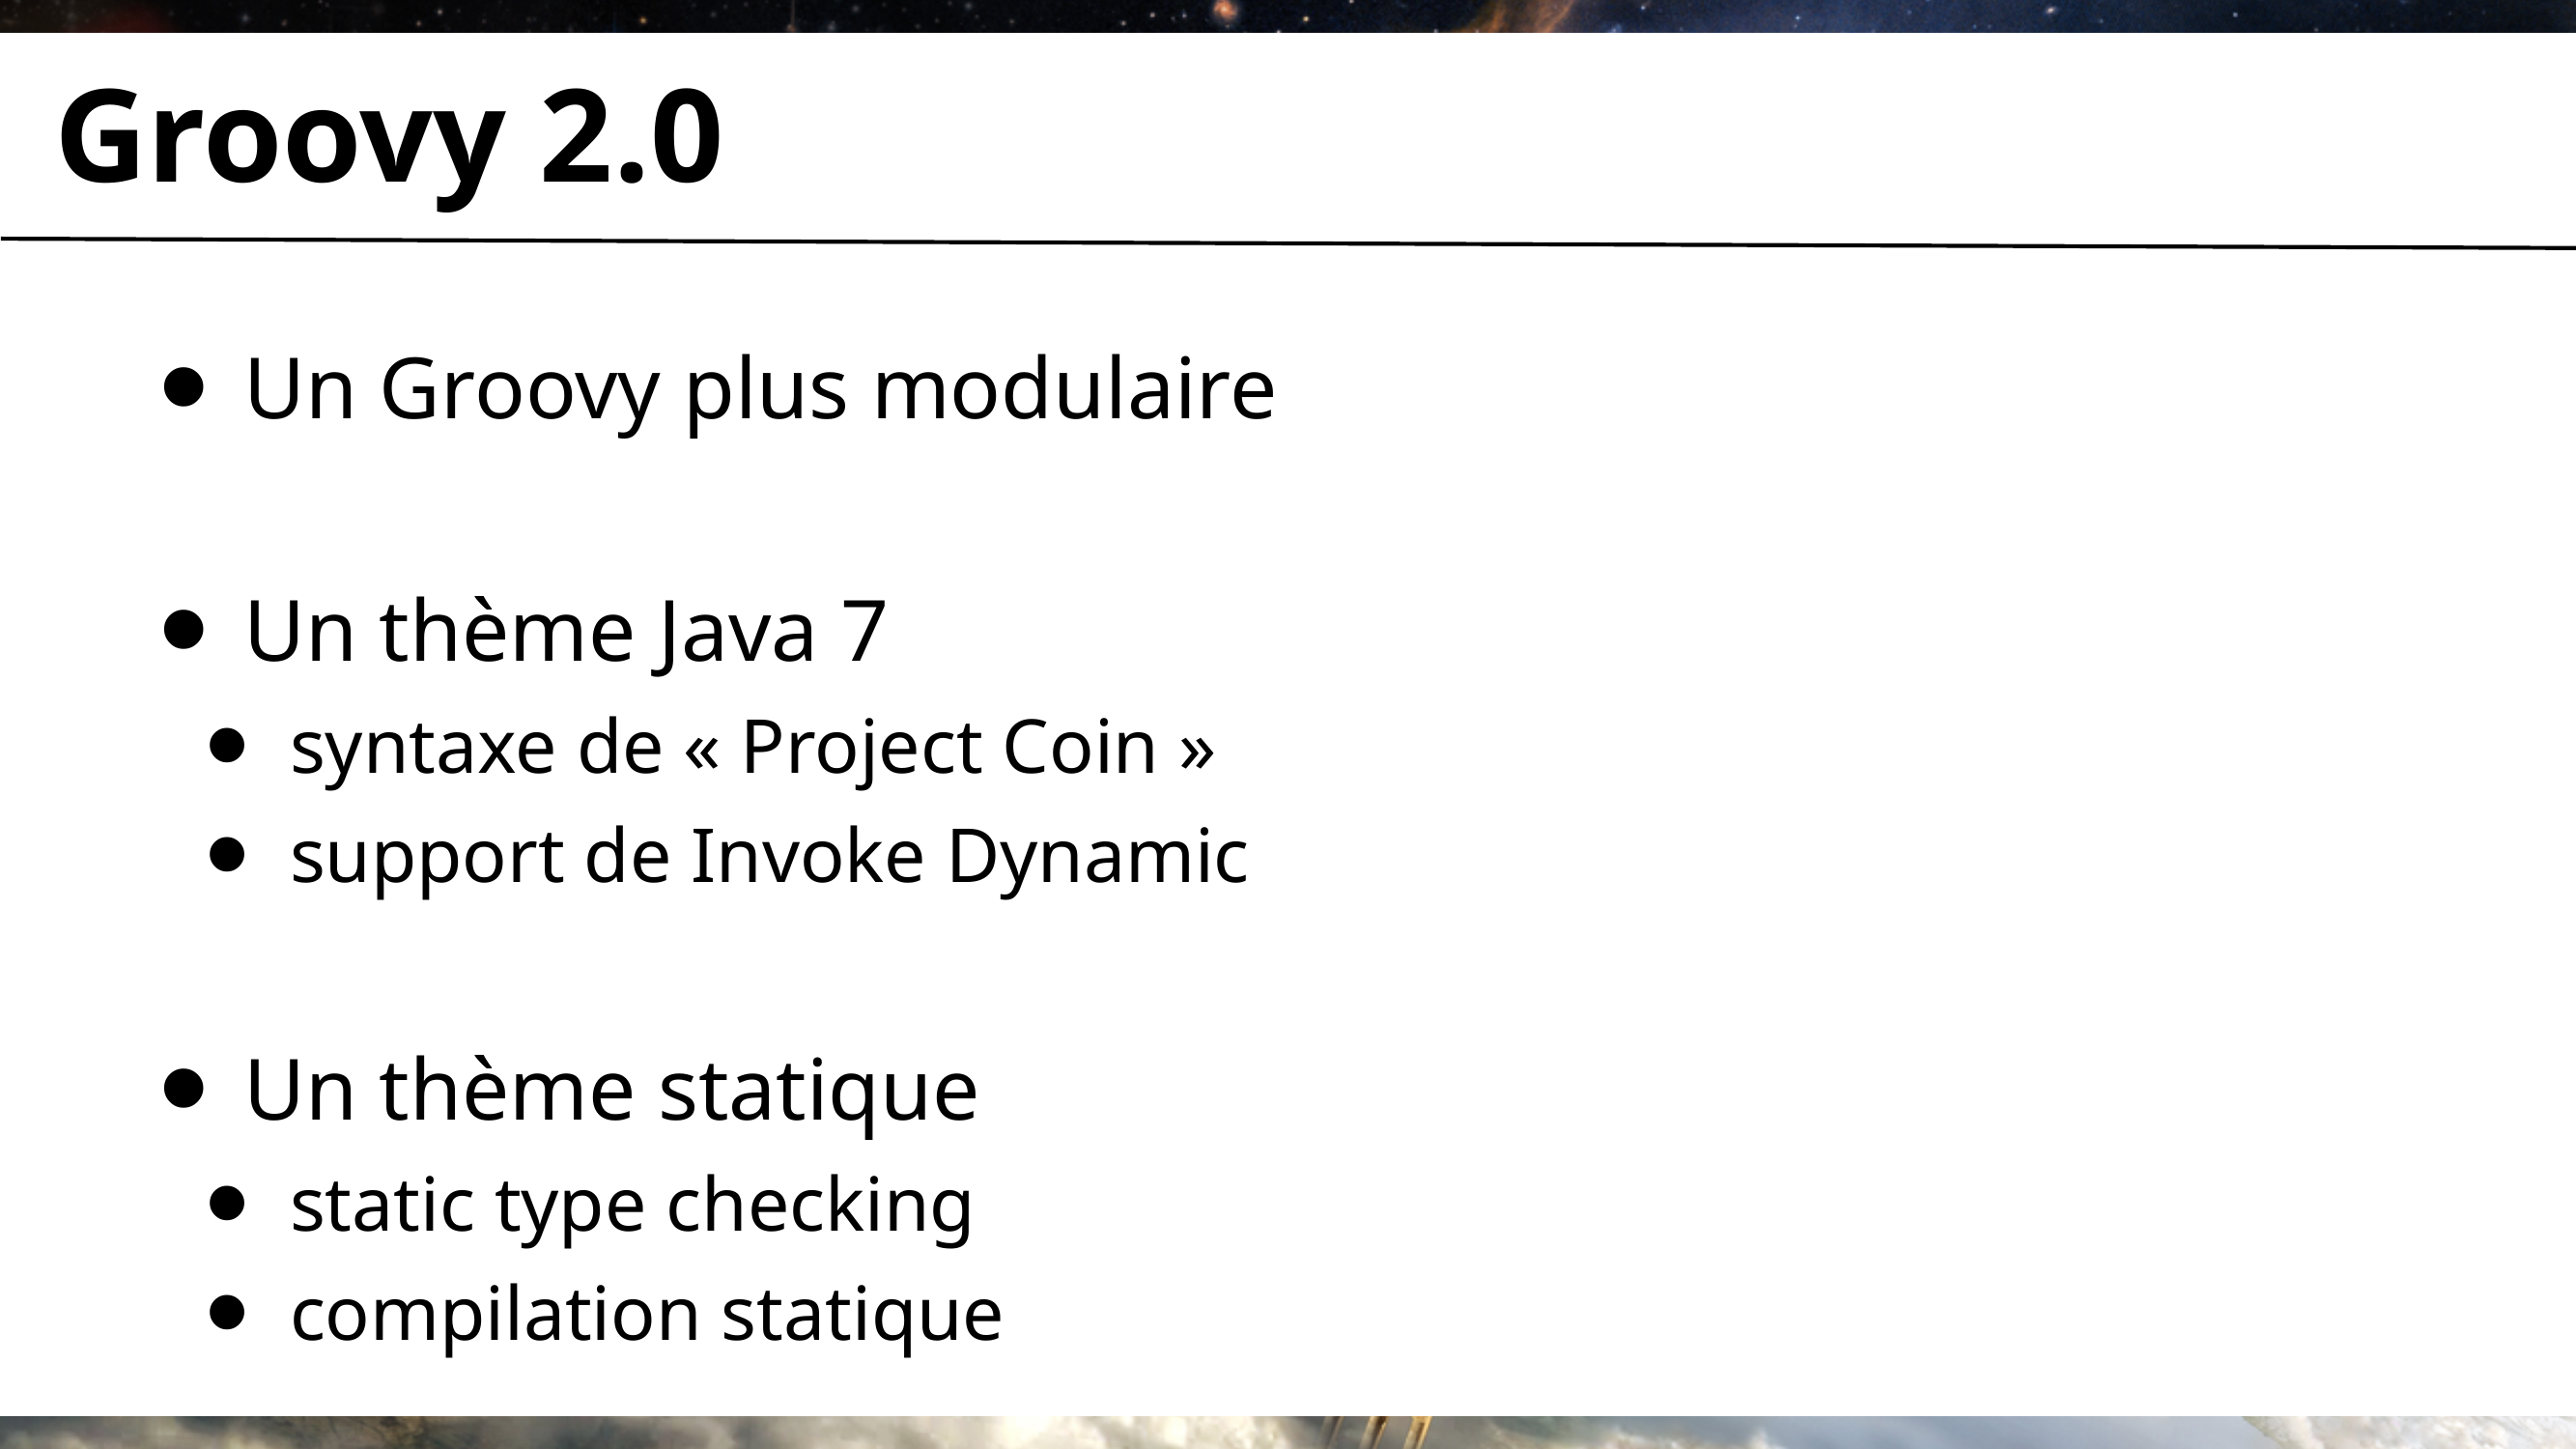

# Groovy 2.0
Un Groovy plus modulaire
Un thème Java 7
syntaxe de « Project Coin »
support de Invoke Dynamic
Un thème statique
static type checking
compilation statique